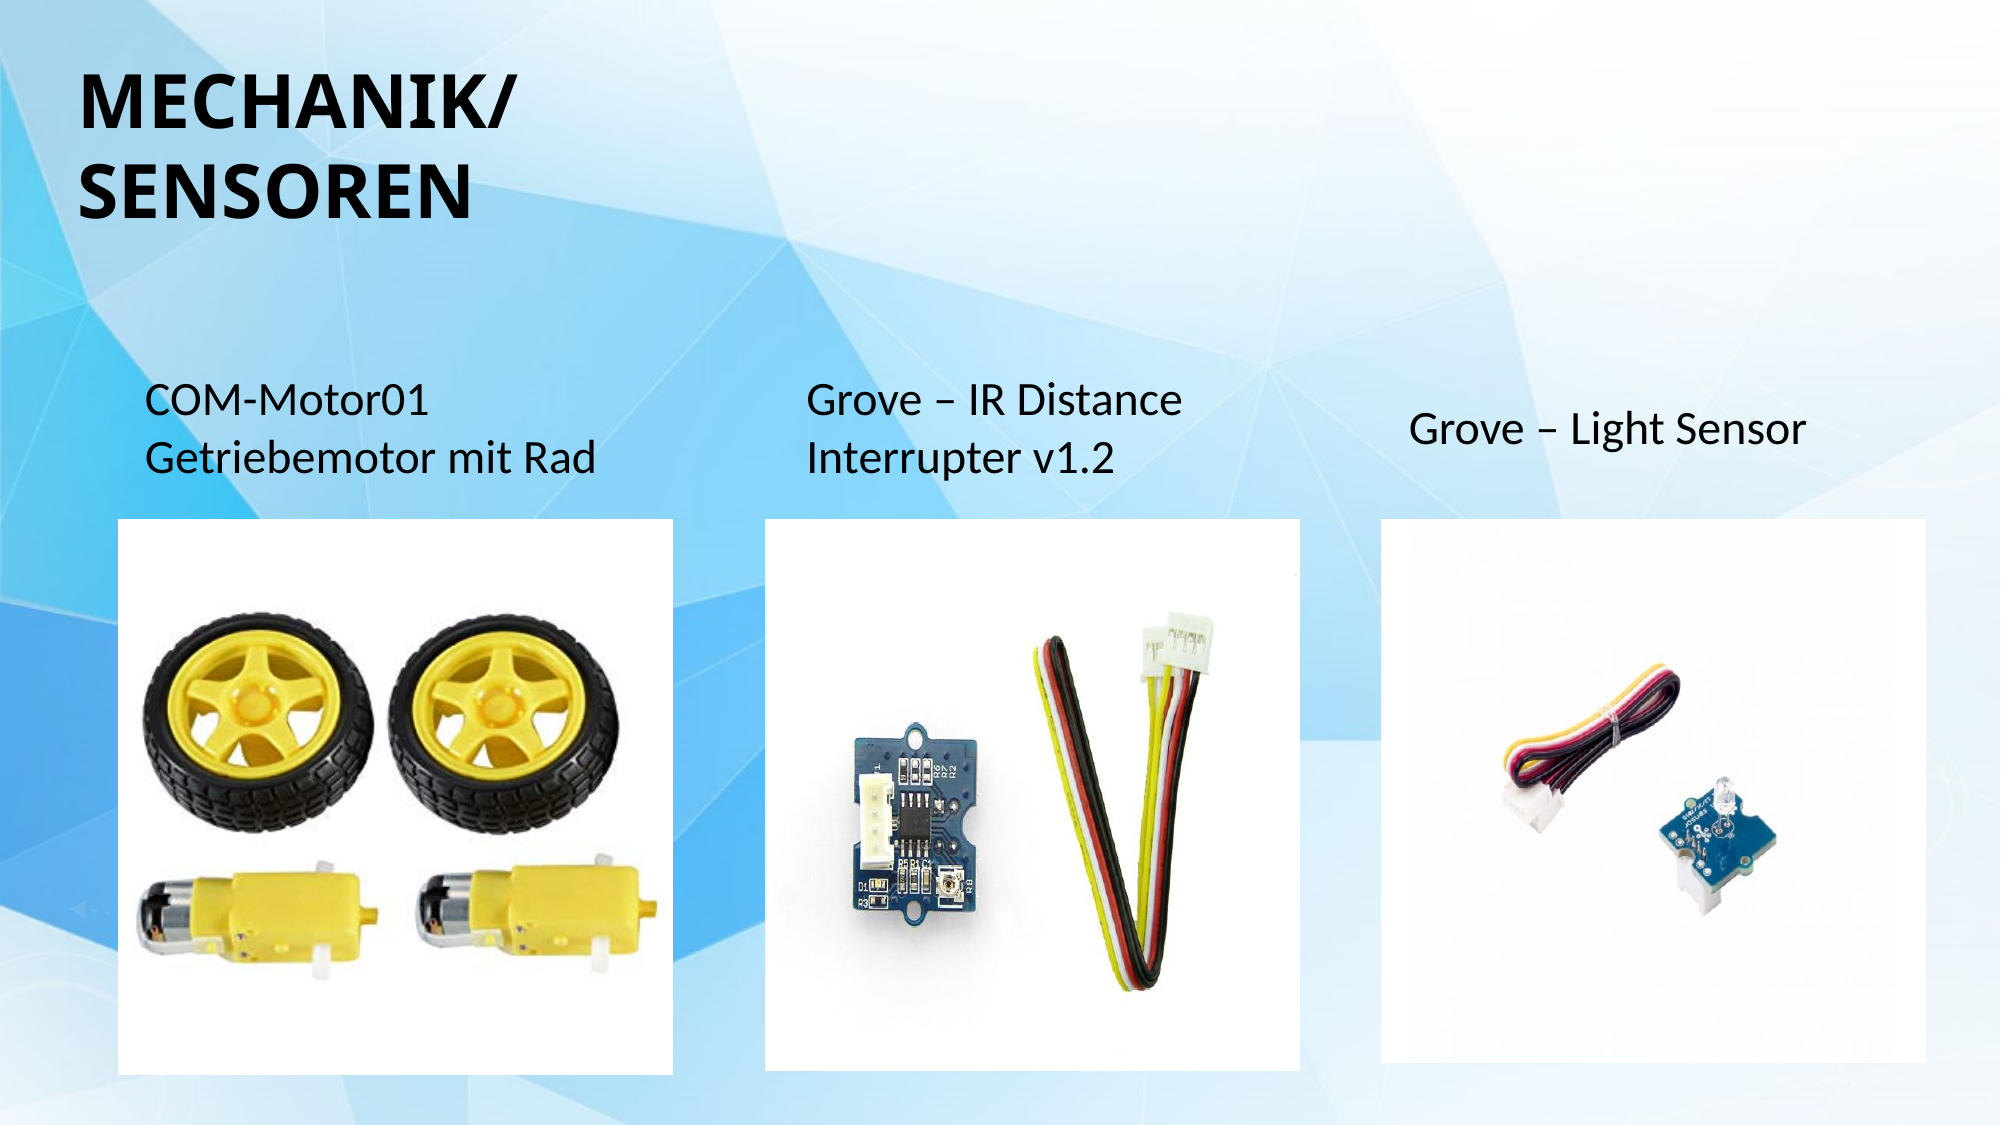

# Mechanik/Sensoren
COM-Motor01 Getriebemotor mit Rad
Grove – IR Distance Interrupter v1.2
Grove – Light Sensor